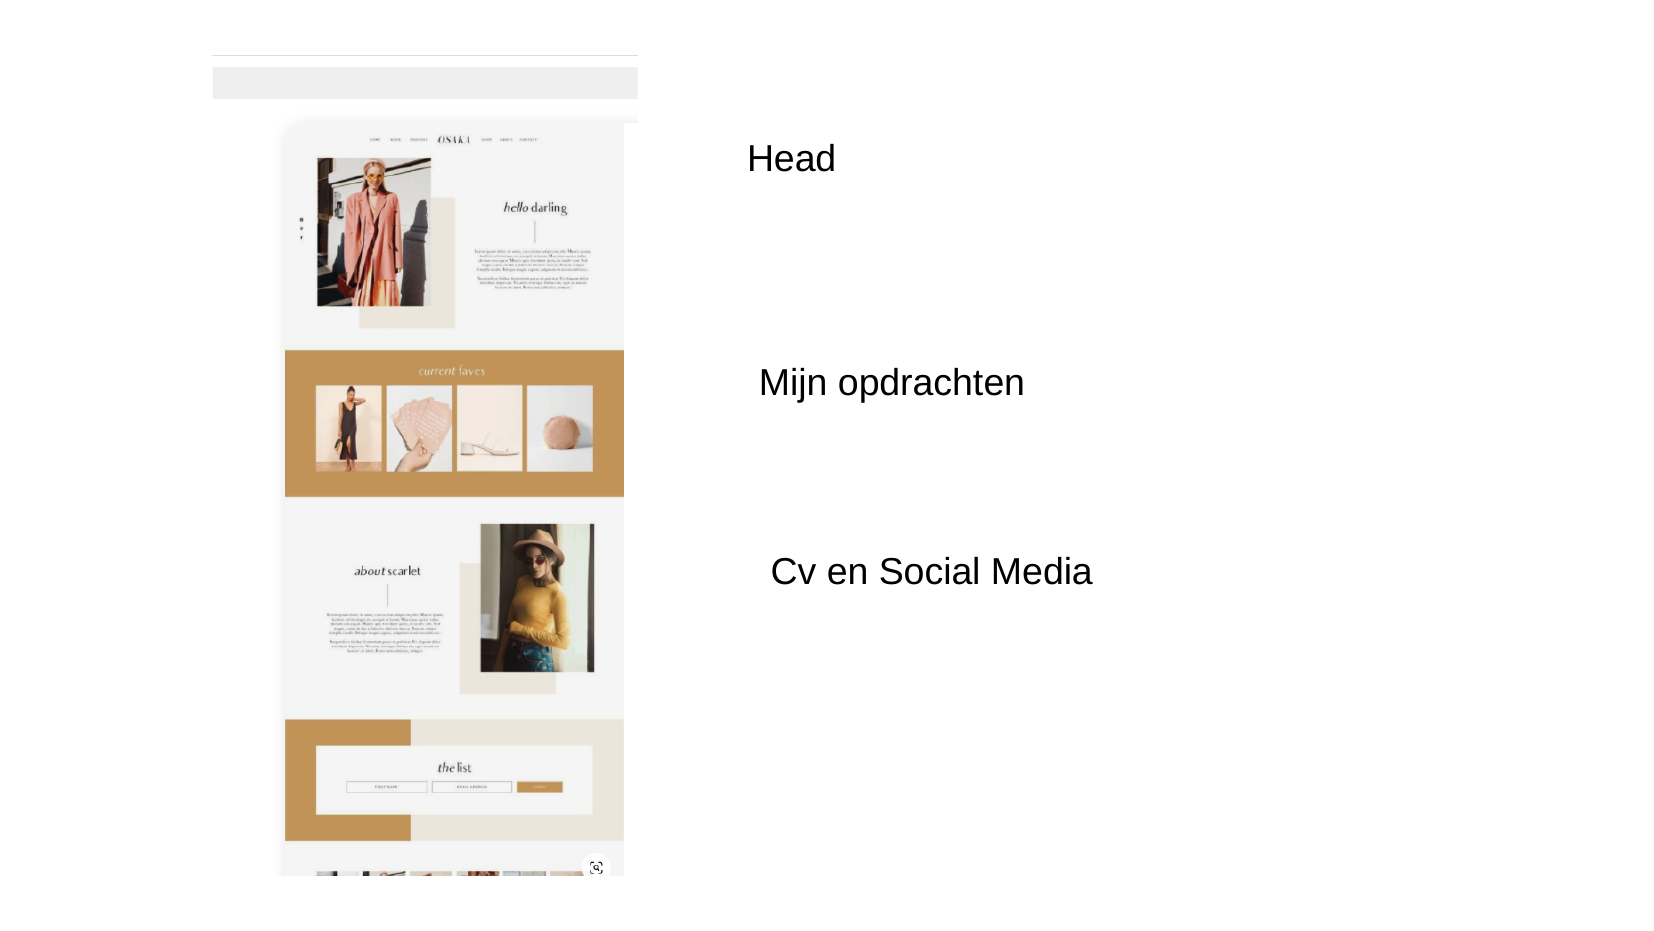

Head
Mijn opdrachten
Cv en Social Media